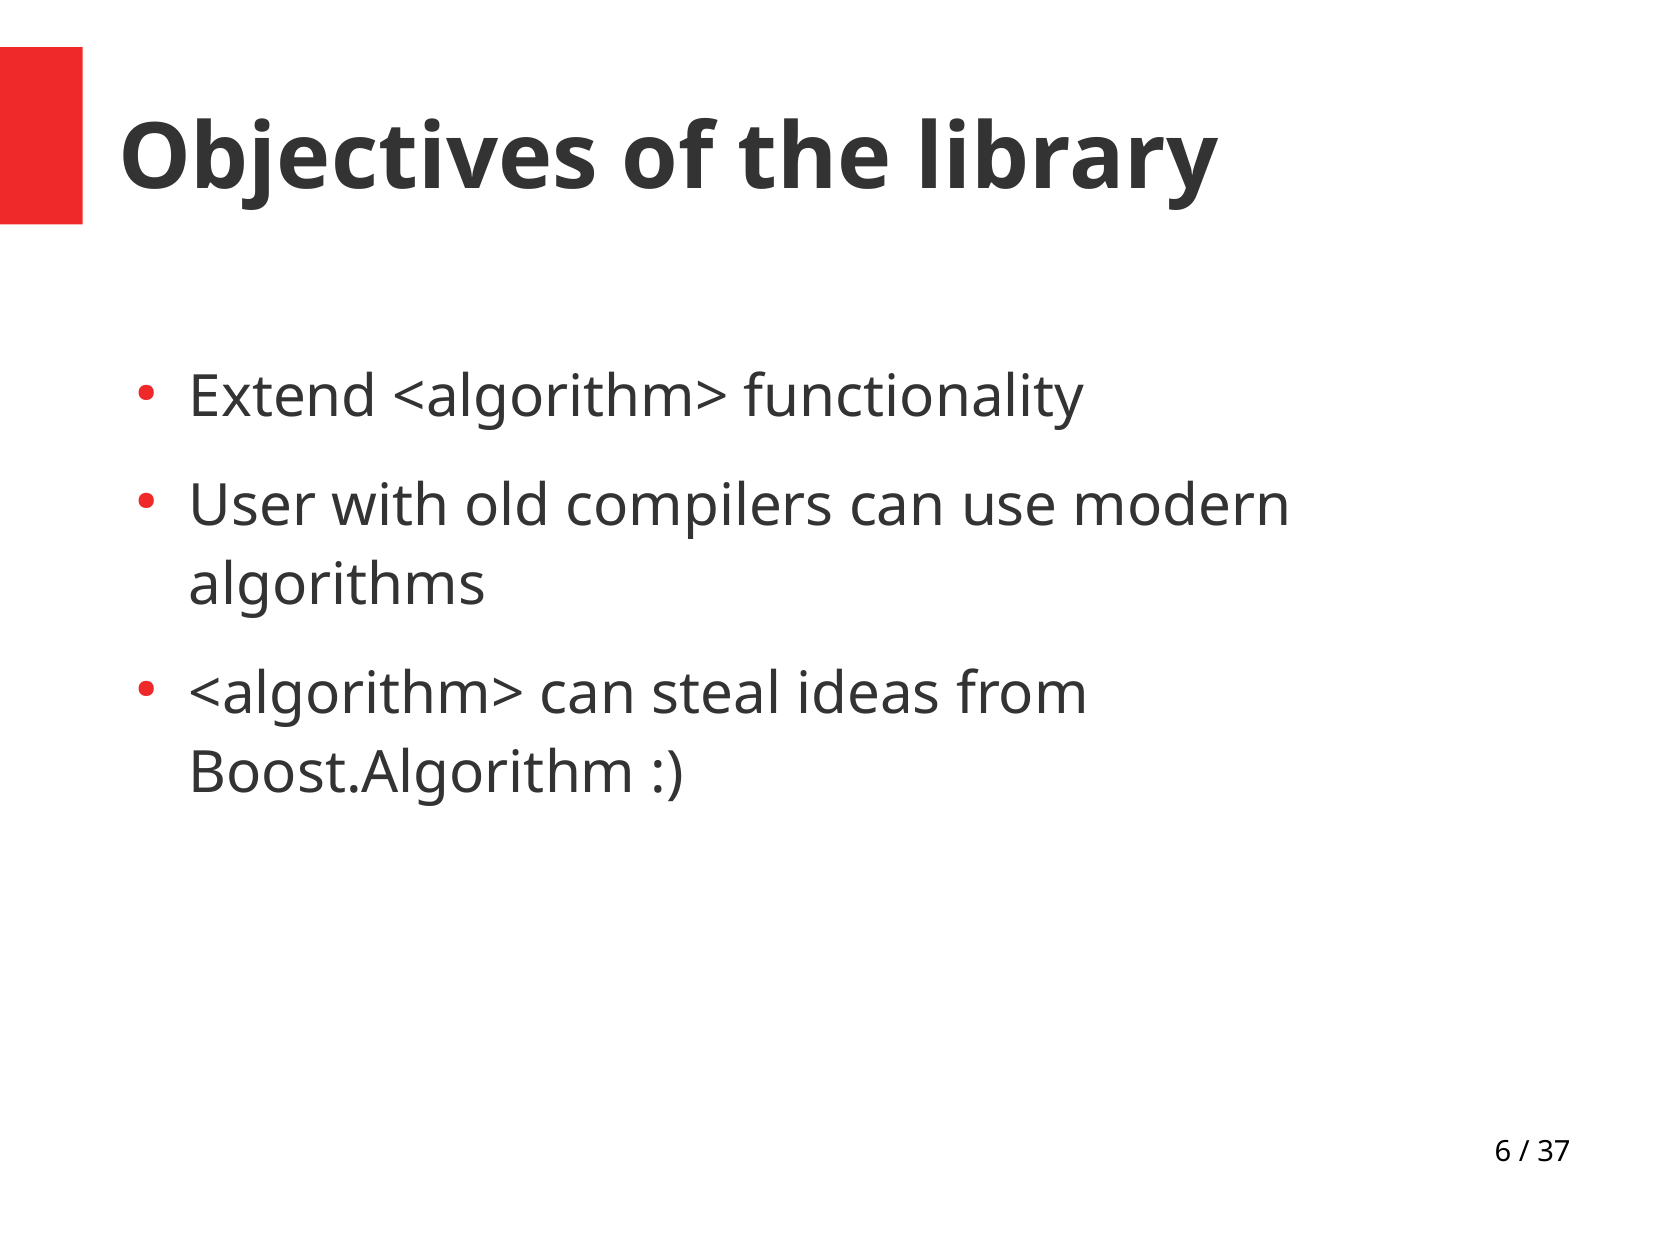

# Objectives of the library
Extend <algorithm> functionality
User with old compilers can use modern algorithms
<algorithm> can steal ideas from Boost.Algorithm :)
6